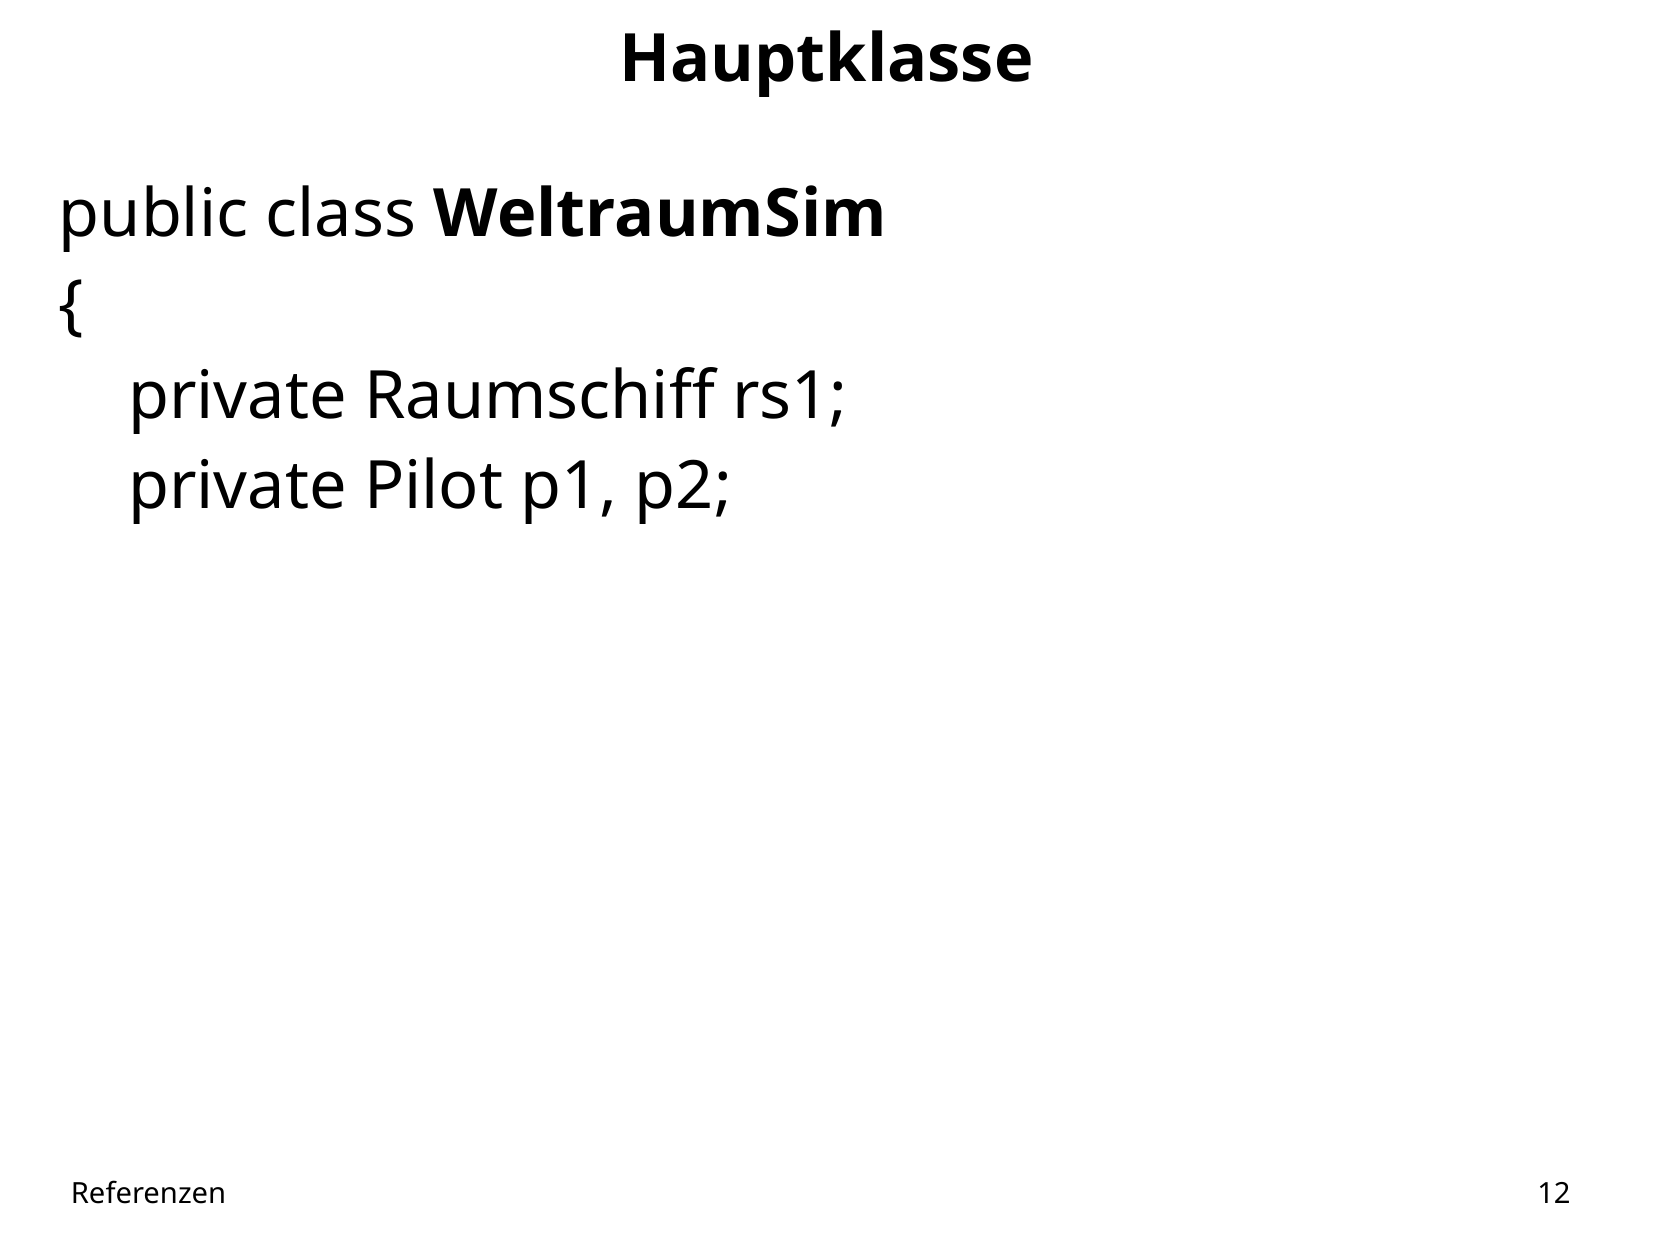

# Hauptklasse
public class WeltraumSim
{
 private Raumschiff rs1;
 private Pilot p1, p2;
Referenzen
12